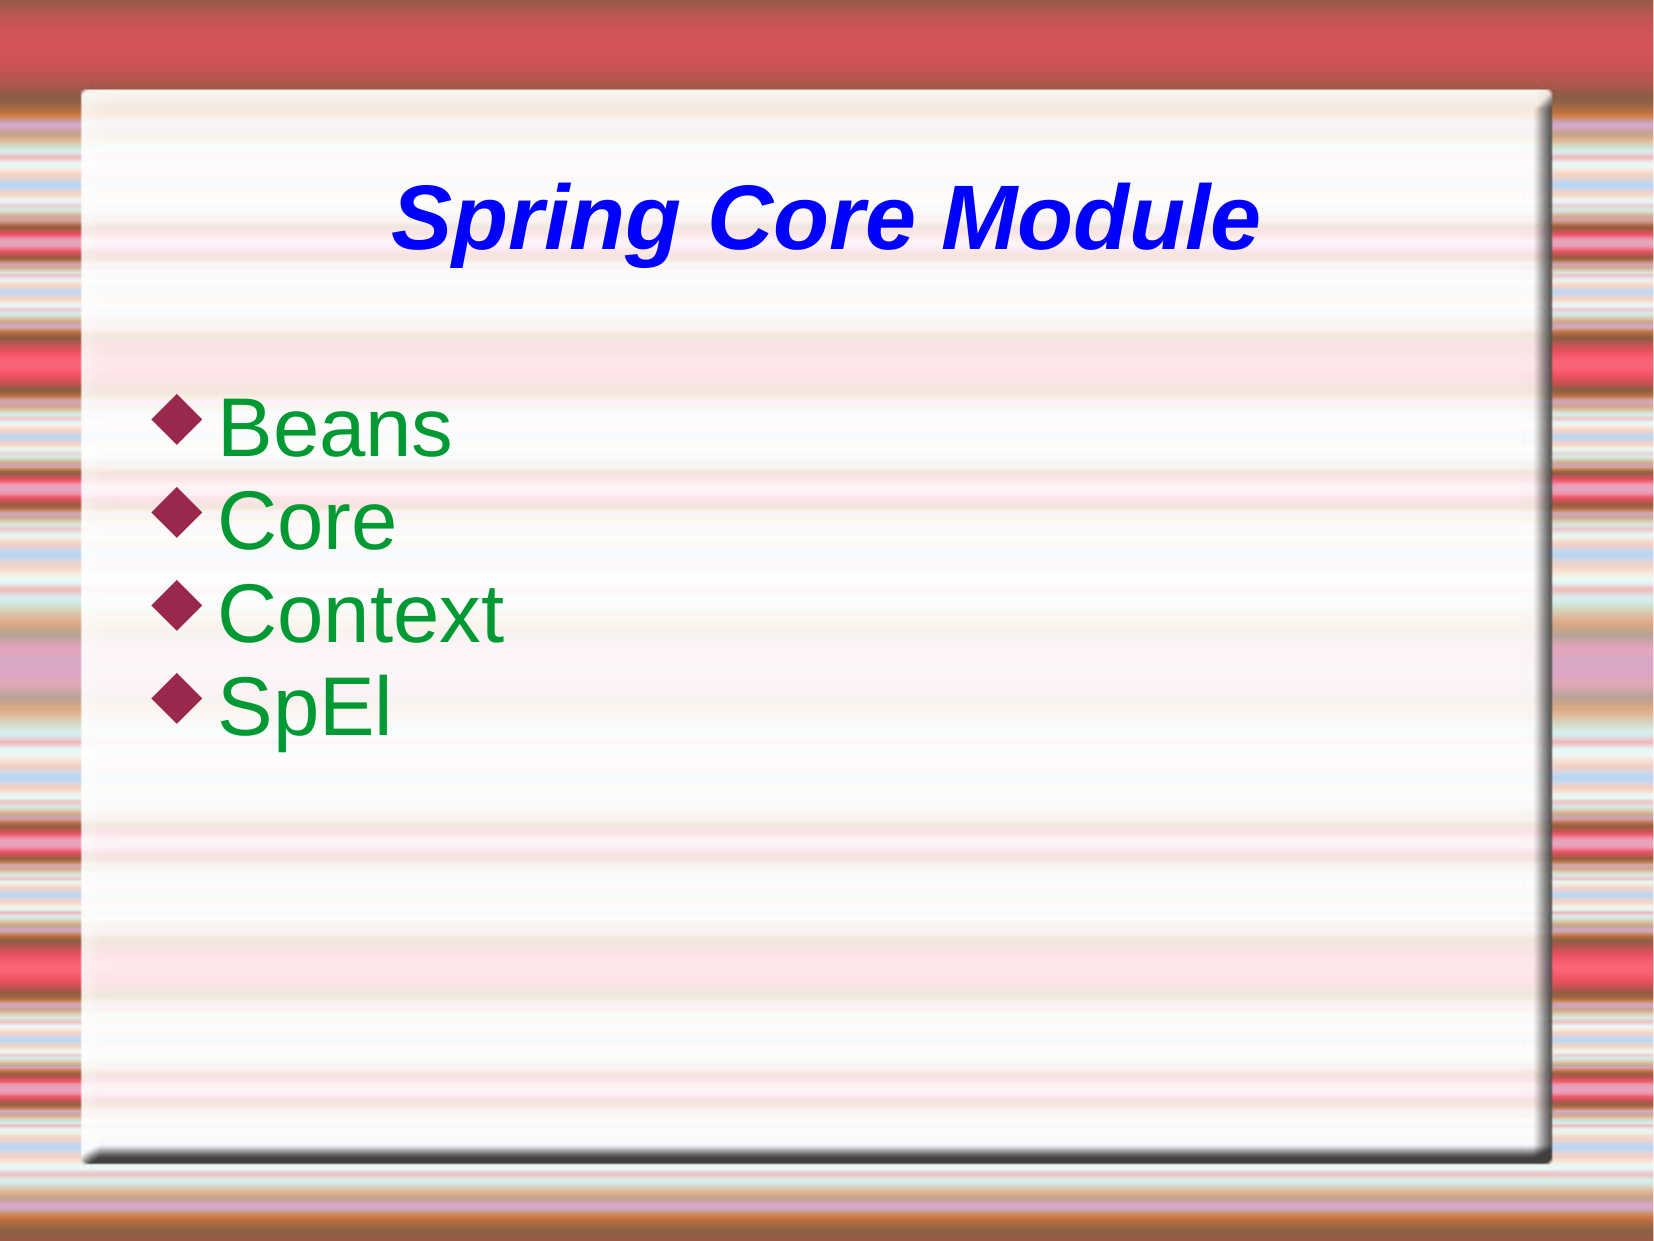

# Spring Core Module
Beans
Core
Context
SpEl